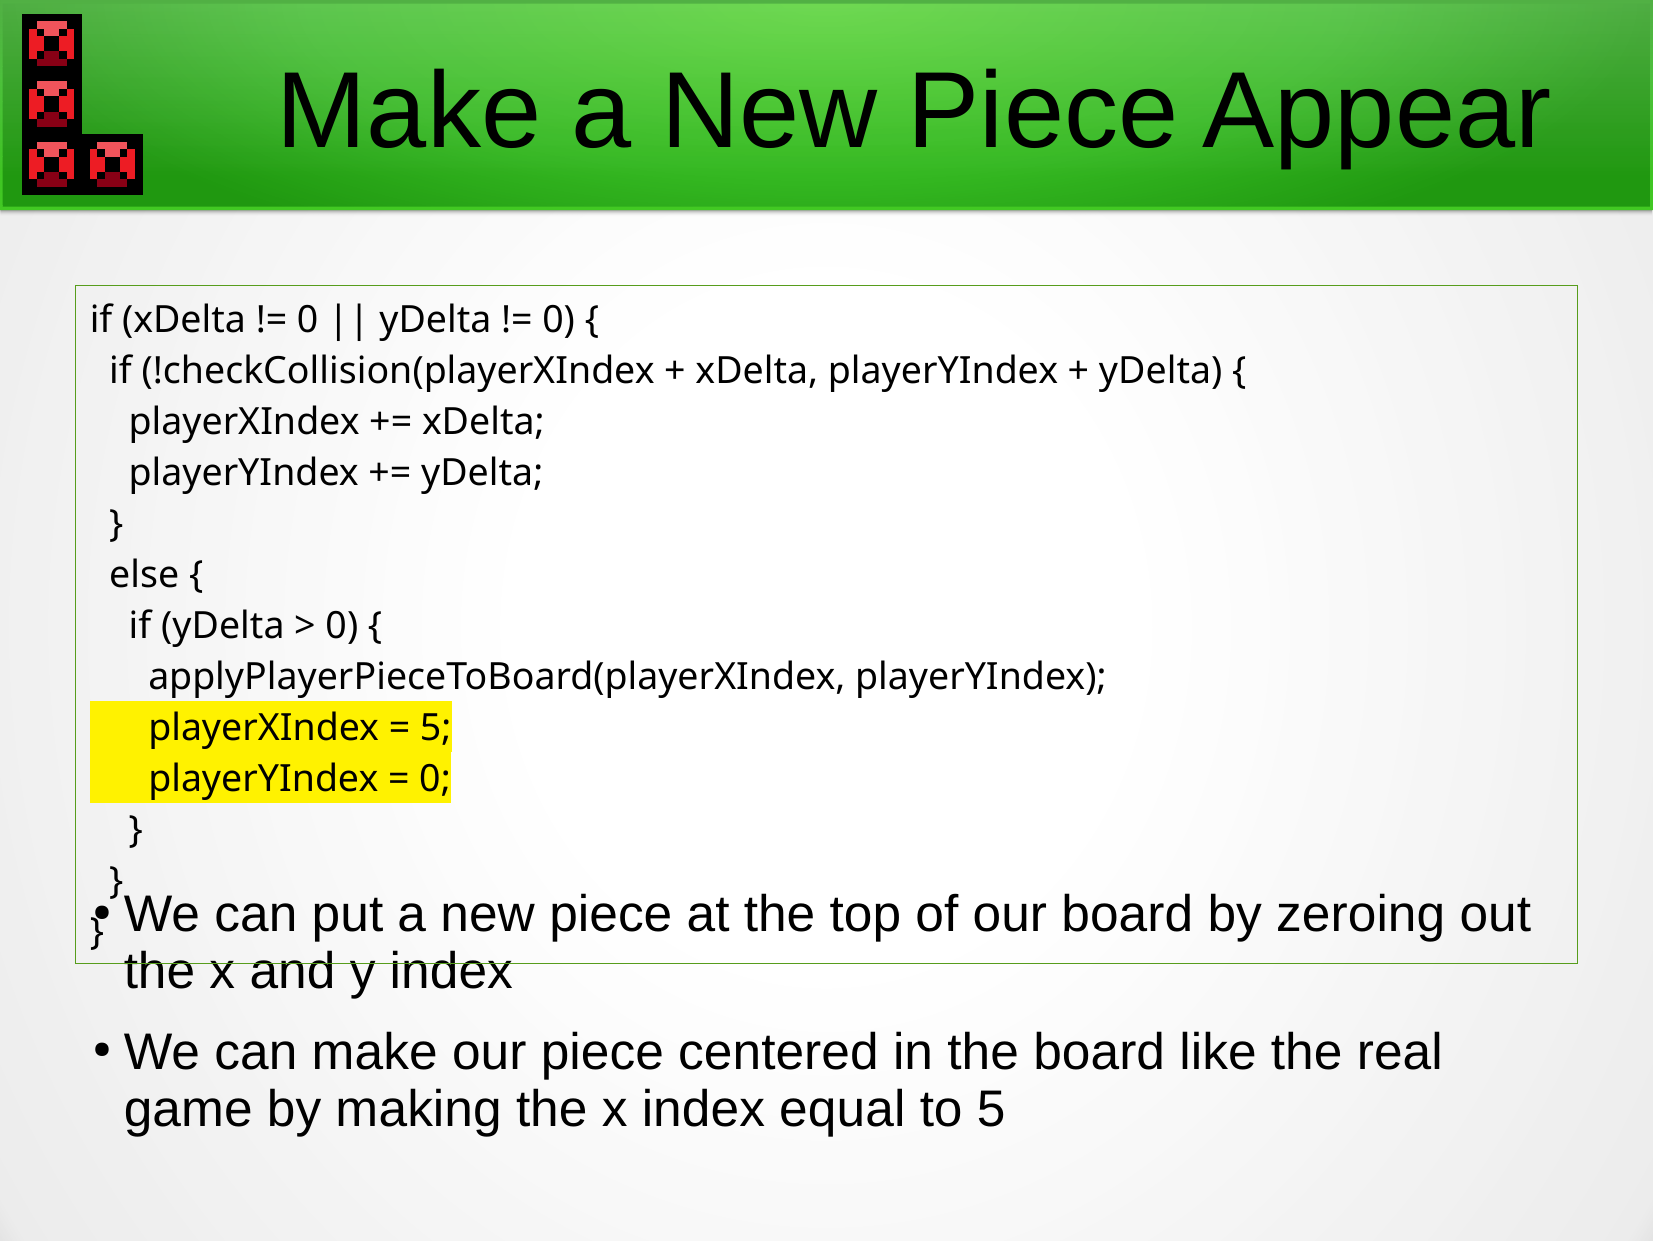

# Make a New Piece Appear
if (xDelta != 0 || yDelta != 0) {
 if (!checkCollision(playerXIndex + xDelta, playerYIndex + yDelta) {
 playerXIndex += xDelta;
 playerYIndex += yDelta;
 }
 else {
 if (yDelta > 0) {
 applyPlayerPieceToBoard(playerXIndex, playerYIndex);
 playerXIndex = 5;
 playerYIndex = 0;
 }
 }
}
We can put a new piece at the top of our board by zeroing out the x and y index
We can make our piece centered in the board like the real game by making the x index equal to 5